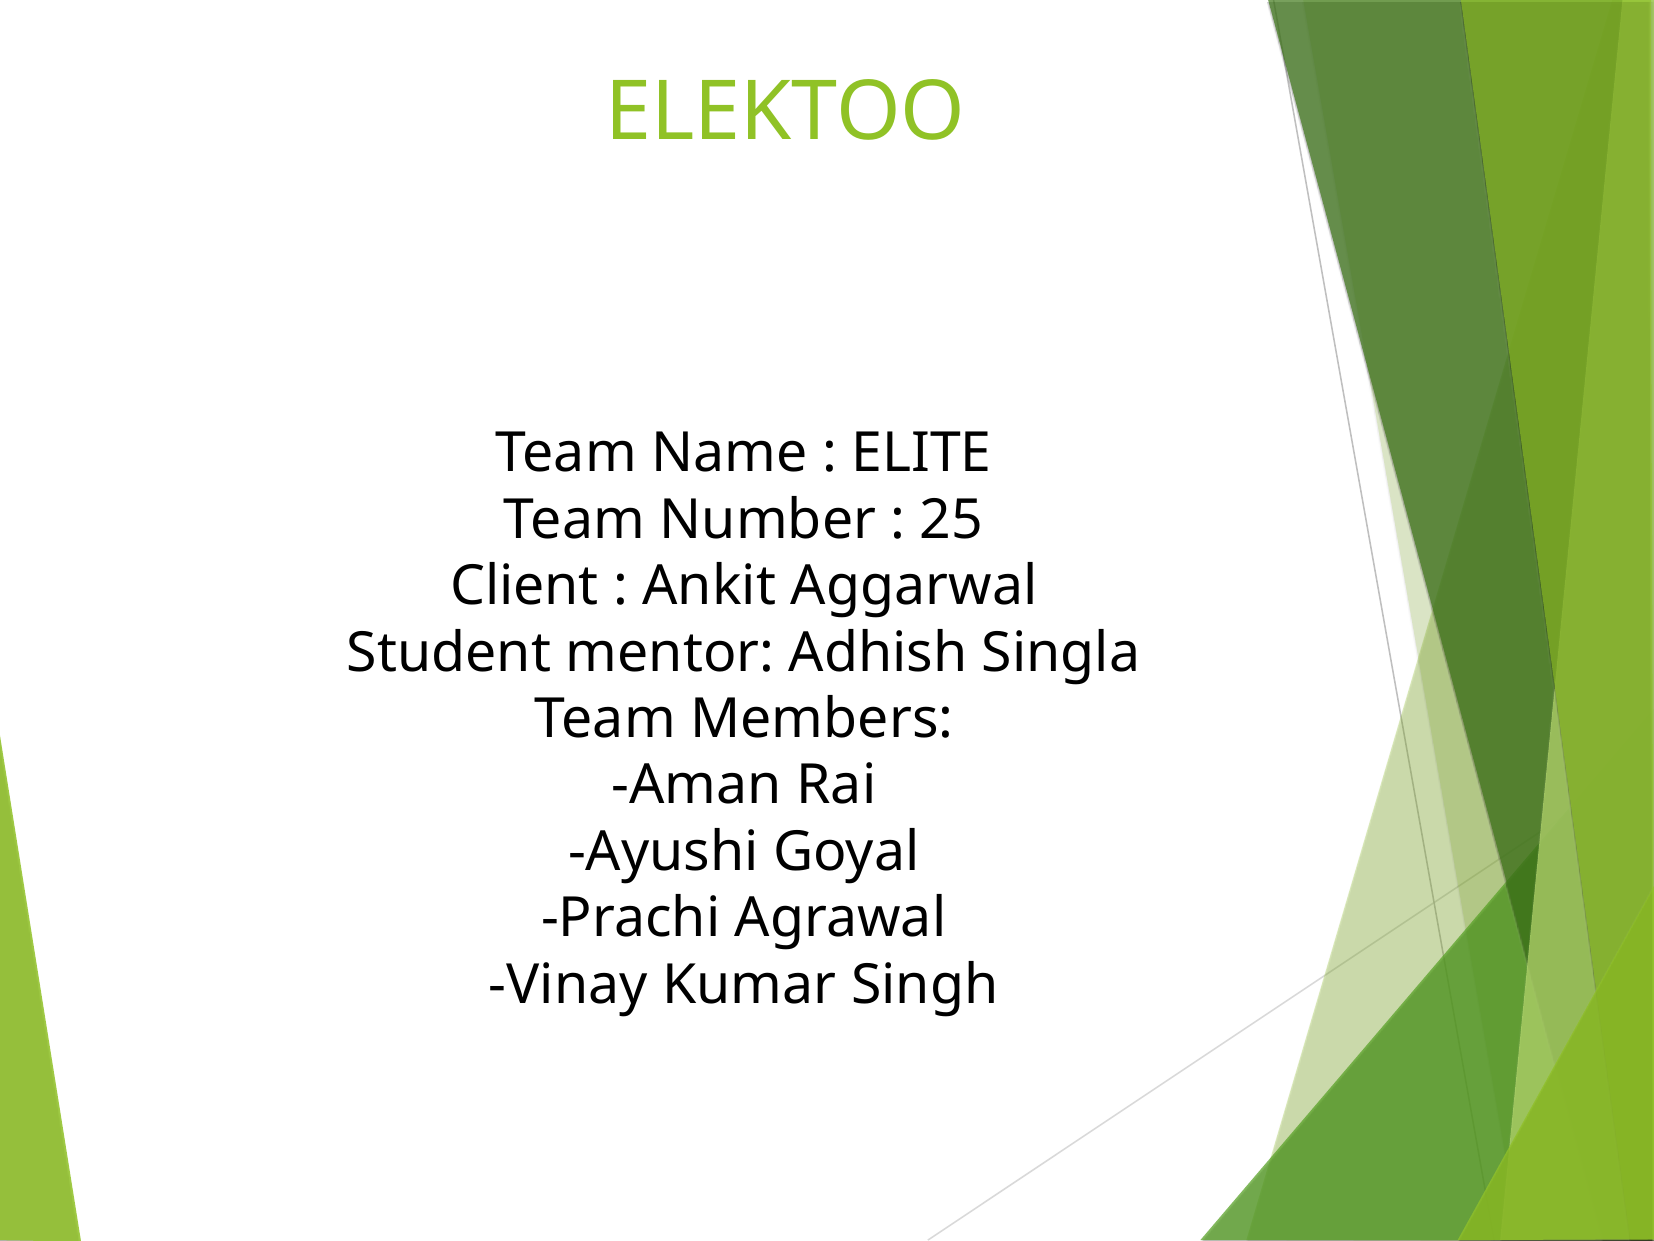

# ELEKTOO
Team Name : ELITE
Team Number : 25
Client : Ankit Aggarwal
Student mentor: Adhish Singla
Team Members:
-Aman Rai
-Ayushi Goyal
-Prachi Agrawal
-Vinay Kumar Singh